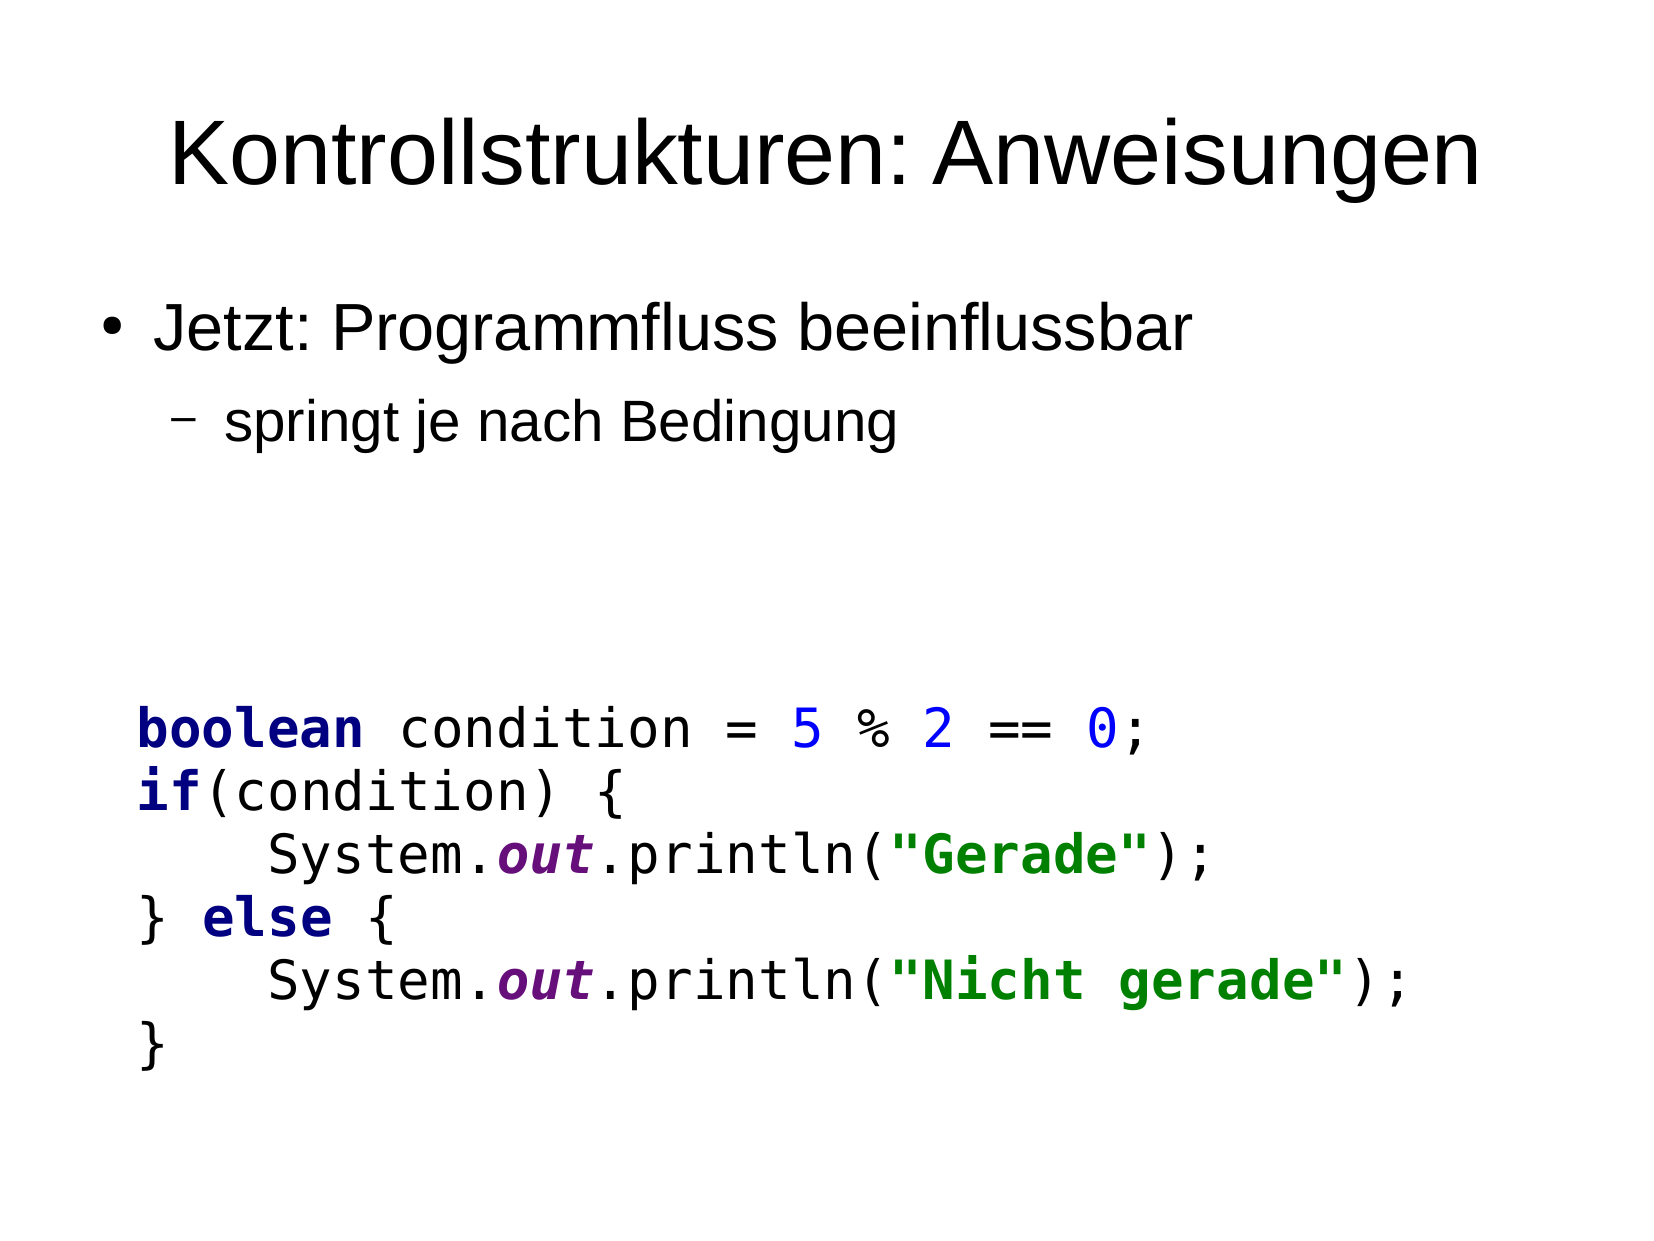

# Kontrollstrukturen: Anweisungen
Jetzt: Programmfluss beeinflussbar
springt je nach Bedingung
boolean condition = 5 % 2 == 0;
if(condition) {
 System.out.println("Gerade");
} else {
 System.out.println("Nicht gerade");
}